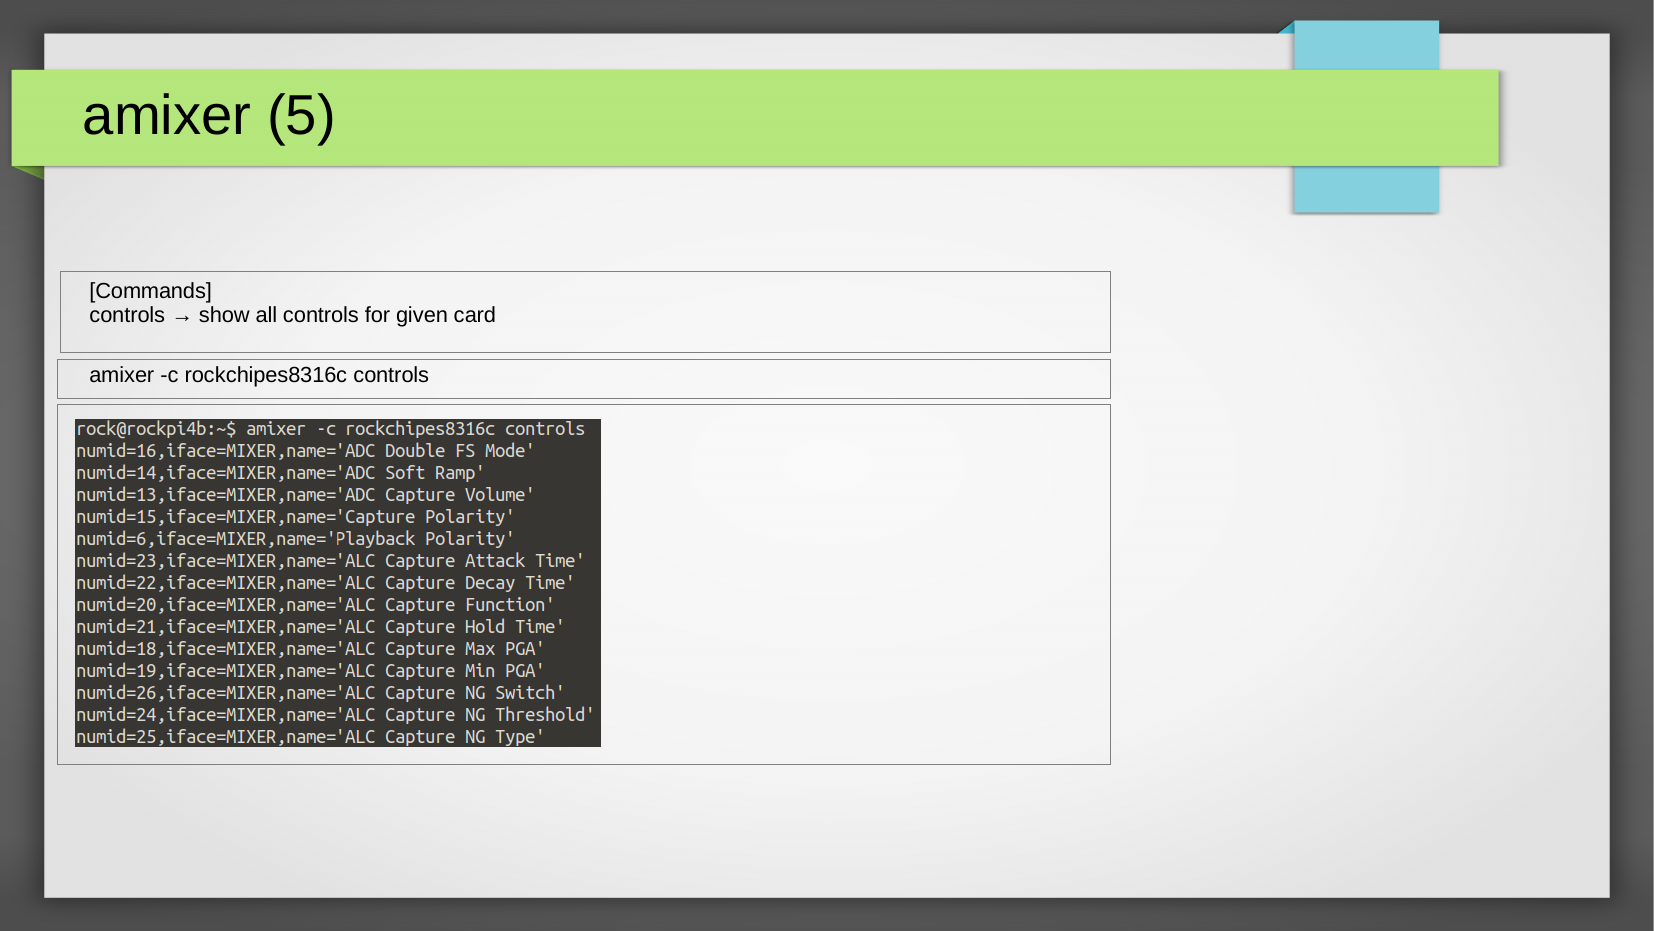

# amixer (5)
[Commands]
controls → show all controls for given card
amixer -c rockchipes8316c controls